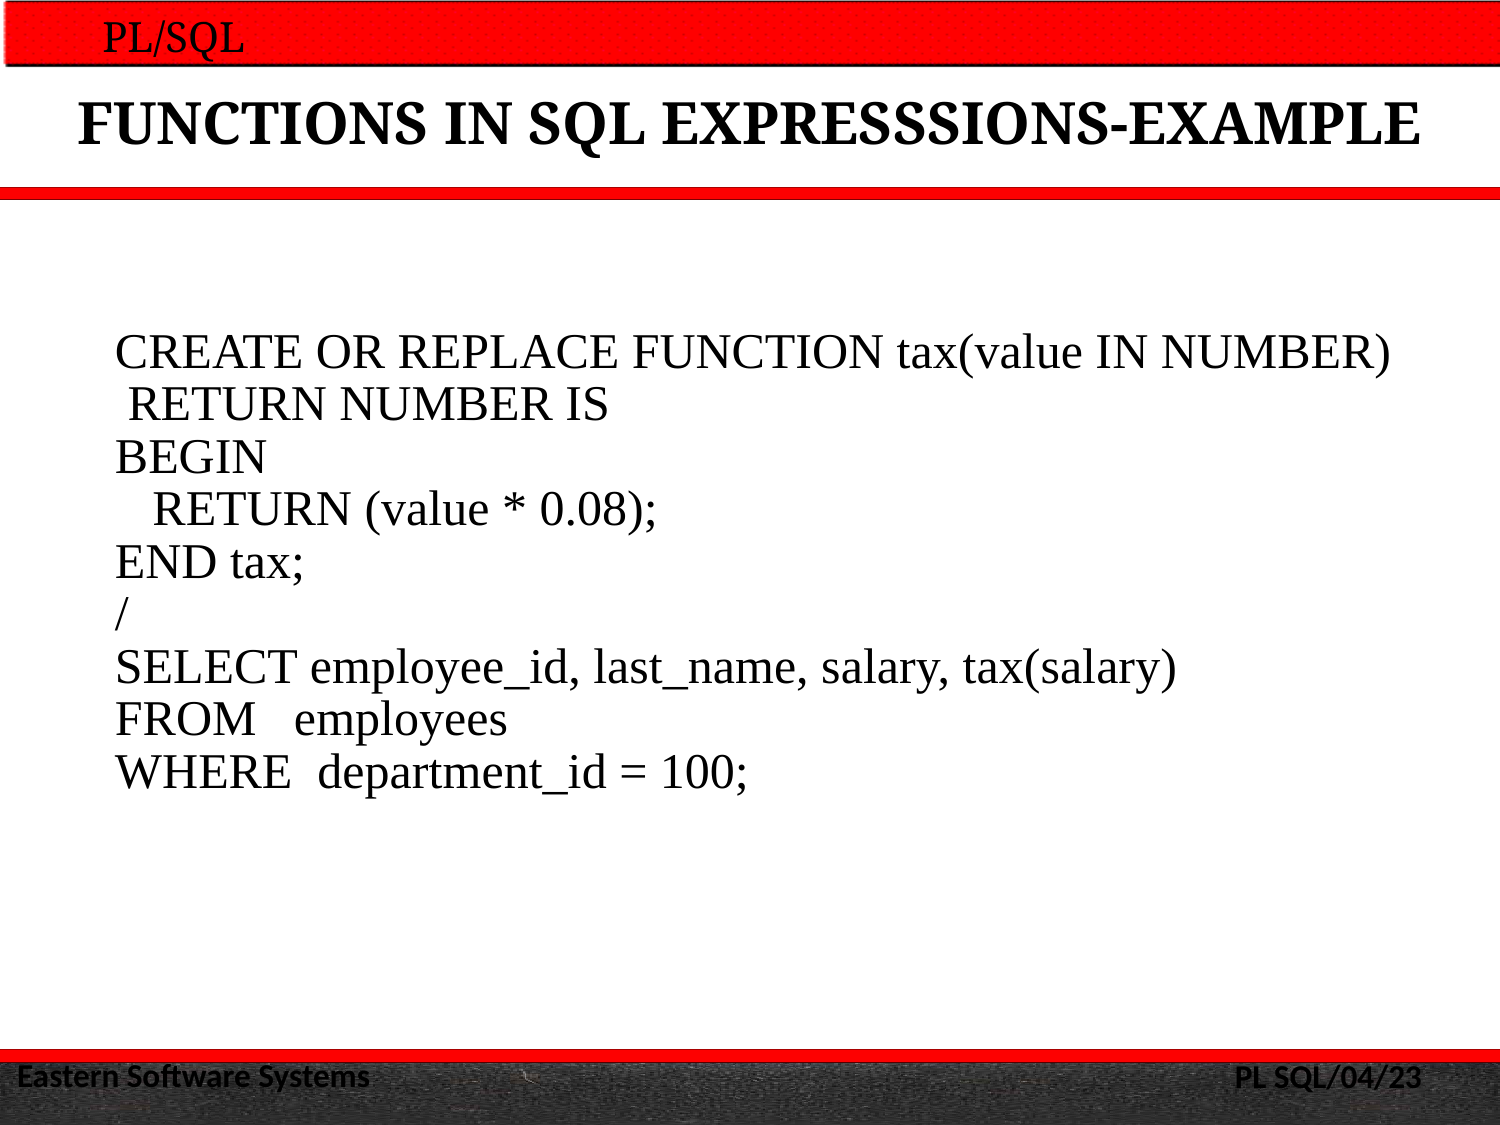

PL/SQL
FUNCTIONS IN SQL EXPRESSSIONS-EXAMPLE
CREATE OR REPLACE FUNCTION tax(value IN NUMBER)
 RETURN NUMBER IS
BEGIN
 RETURN (value * 0.08);
END tax;
/
SELECT employee_id, last_name, salary, tax(salary)
FROM employees
WHERE department_id = 100;
Eastern Software Systems
				 PL SQL/04/23